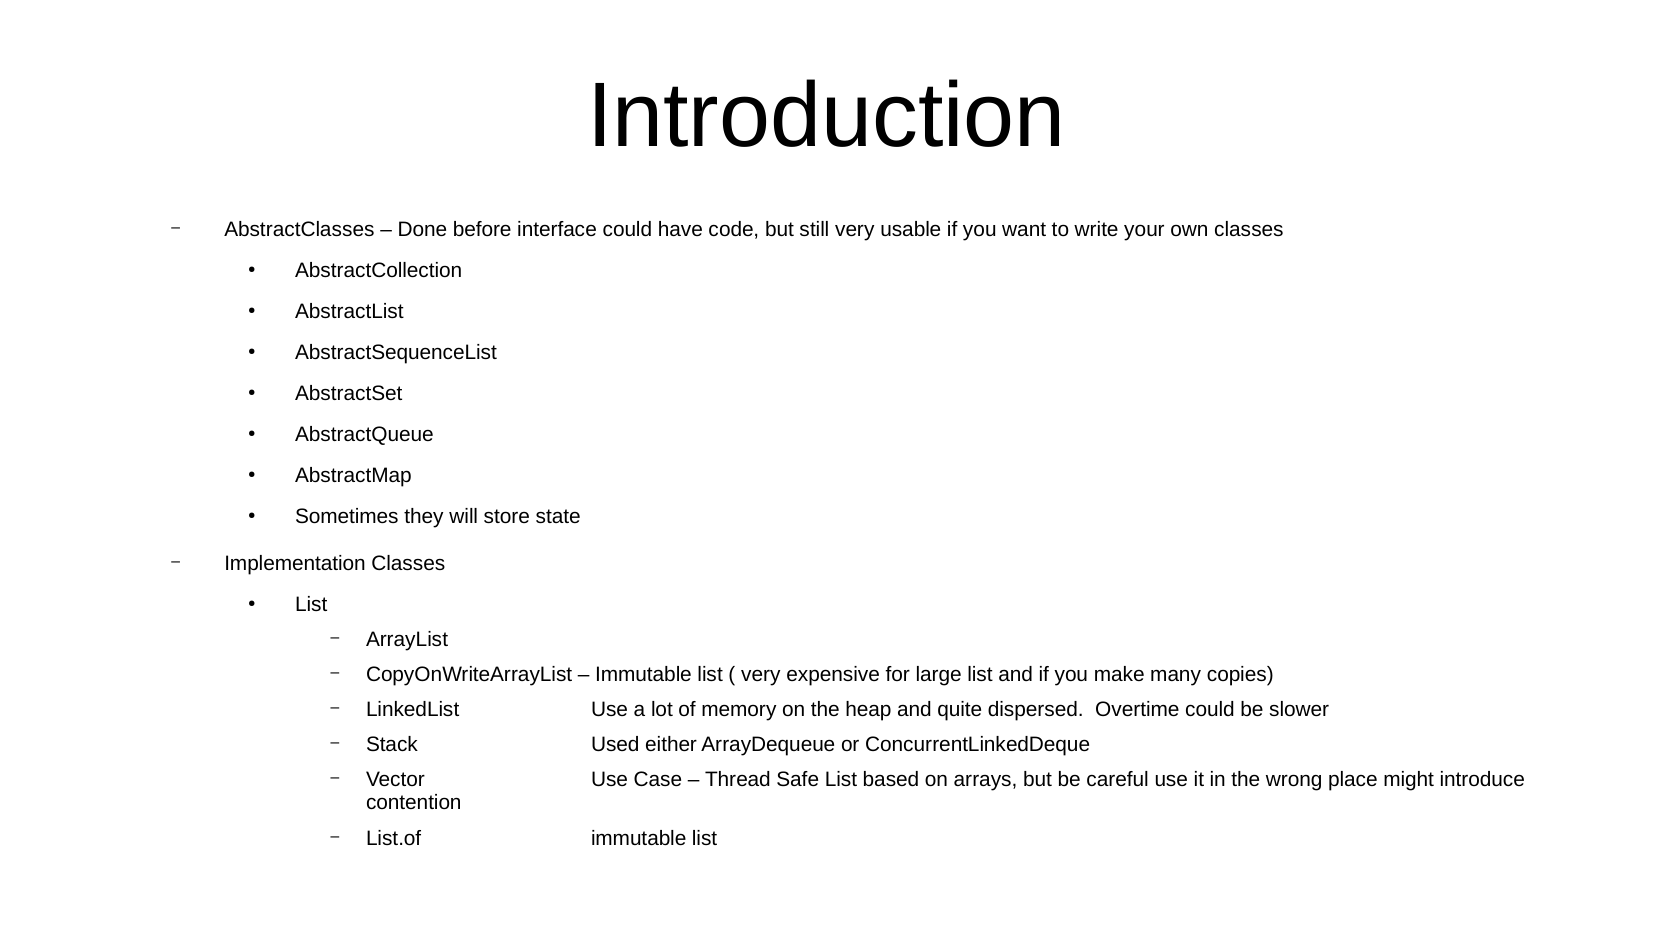

# Introduction
AbstractClasses – Done before interface could have code, but still very usable if you want to write your own classes
AbstractCollection
AbstractList
AbstractSequenceList
AbstractSet
AbstractQueue
AbstractMap
Sometimes they will store state
Implementation Classes
List
ArrayList
CopyOnWriteArrayList – Immutable list ( very expensive for large list and if you make many copies)
LinkedList		Use a lot of memory on the heap and quite dispersed. Overtime could be slower
Stack			Used either ArrayDequeue or ConcurrentLinkedDeque
Vector			Use Case – Thread Safe List based on arrays, but be careful use it in the wrong place might introduce contention
List.of			immutable list